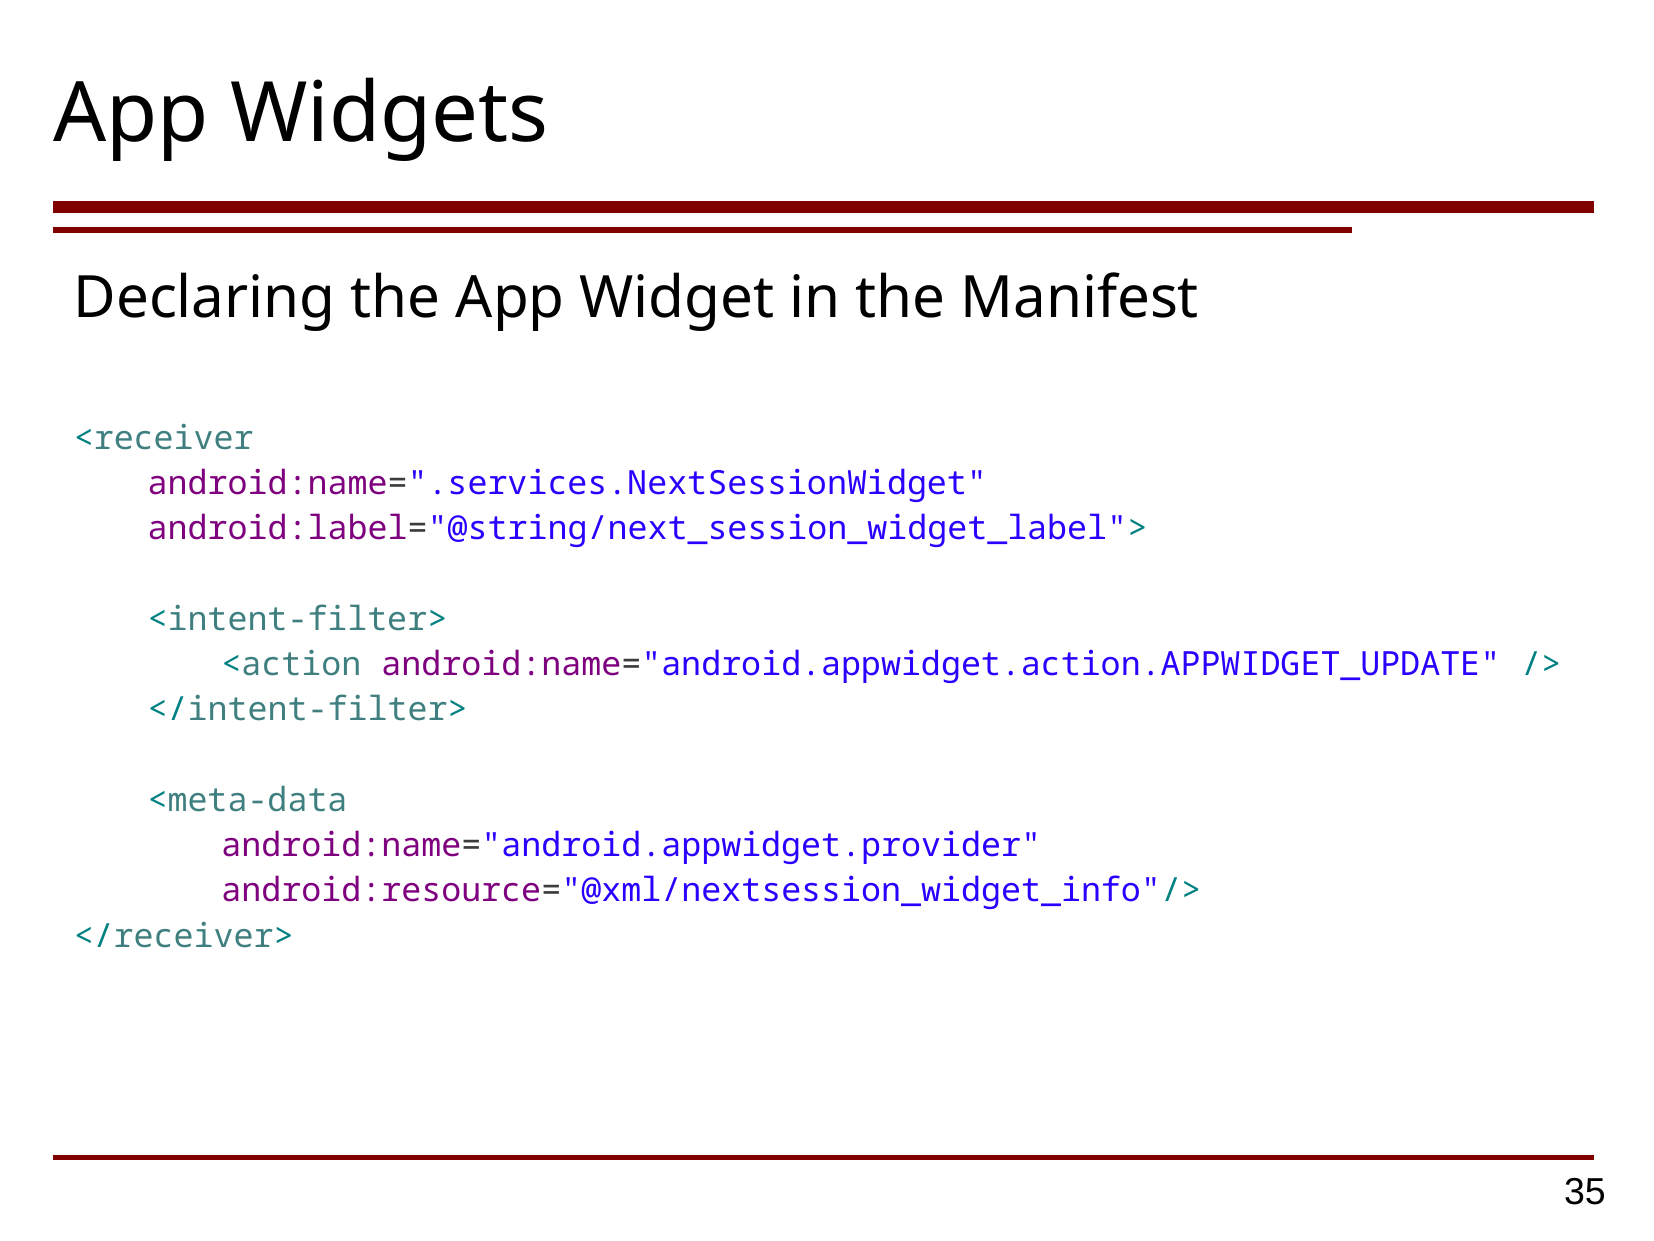

# App Widgets
Declaring the App Widget in the Manifest
<receiver
	android:name=".services.NextSessionWidget"
	android:label="@string/next_session_widget_label">
	<intent-filter>
		<action android:name="android.appwidget.action.APPWIDGET_UPDATE" />
	</intent-filter>
	<meta-data
		android:name="android.appwidget.provider"
		android:resource="@xml/nextsession_widget_info"/>
</receiver>